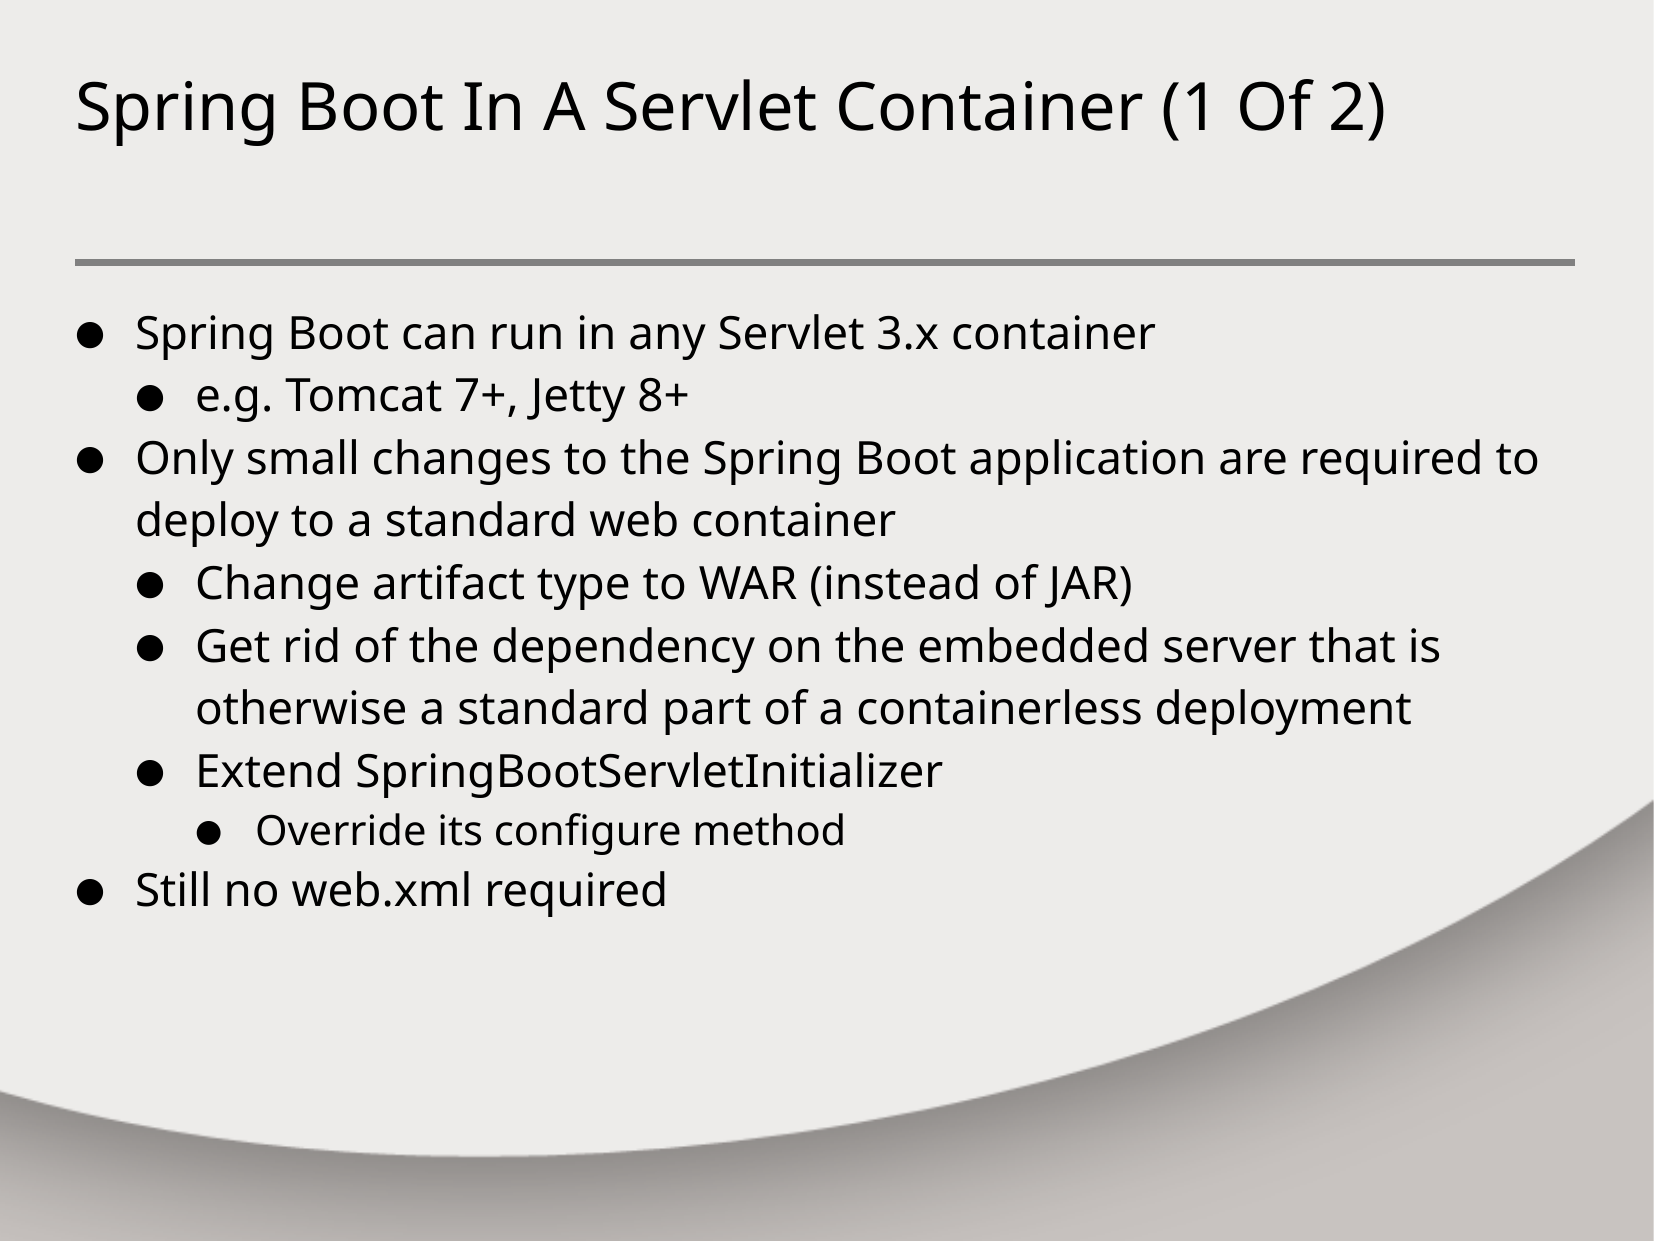

# Spring Boot In A Servlet Container (1 Of 2)
Spring Boot can run in any Servlet 3.x container
e.g. Tomcat 7+, Jetty 8+
Only small changes to the Spring Boot application are required to deploy to a standard web container
Change artifact type to WAR (instead of JAR)
Get rid of the dependency on the embedded server that is otherwise a standard part of a containerless deployment
Extend SpringBootServletInitializer
Override its configure method
Still no web.xml required